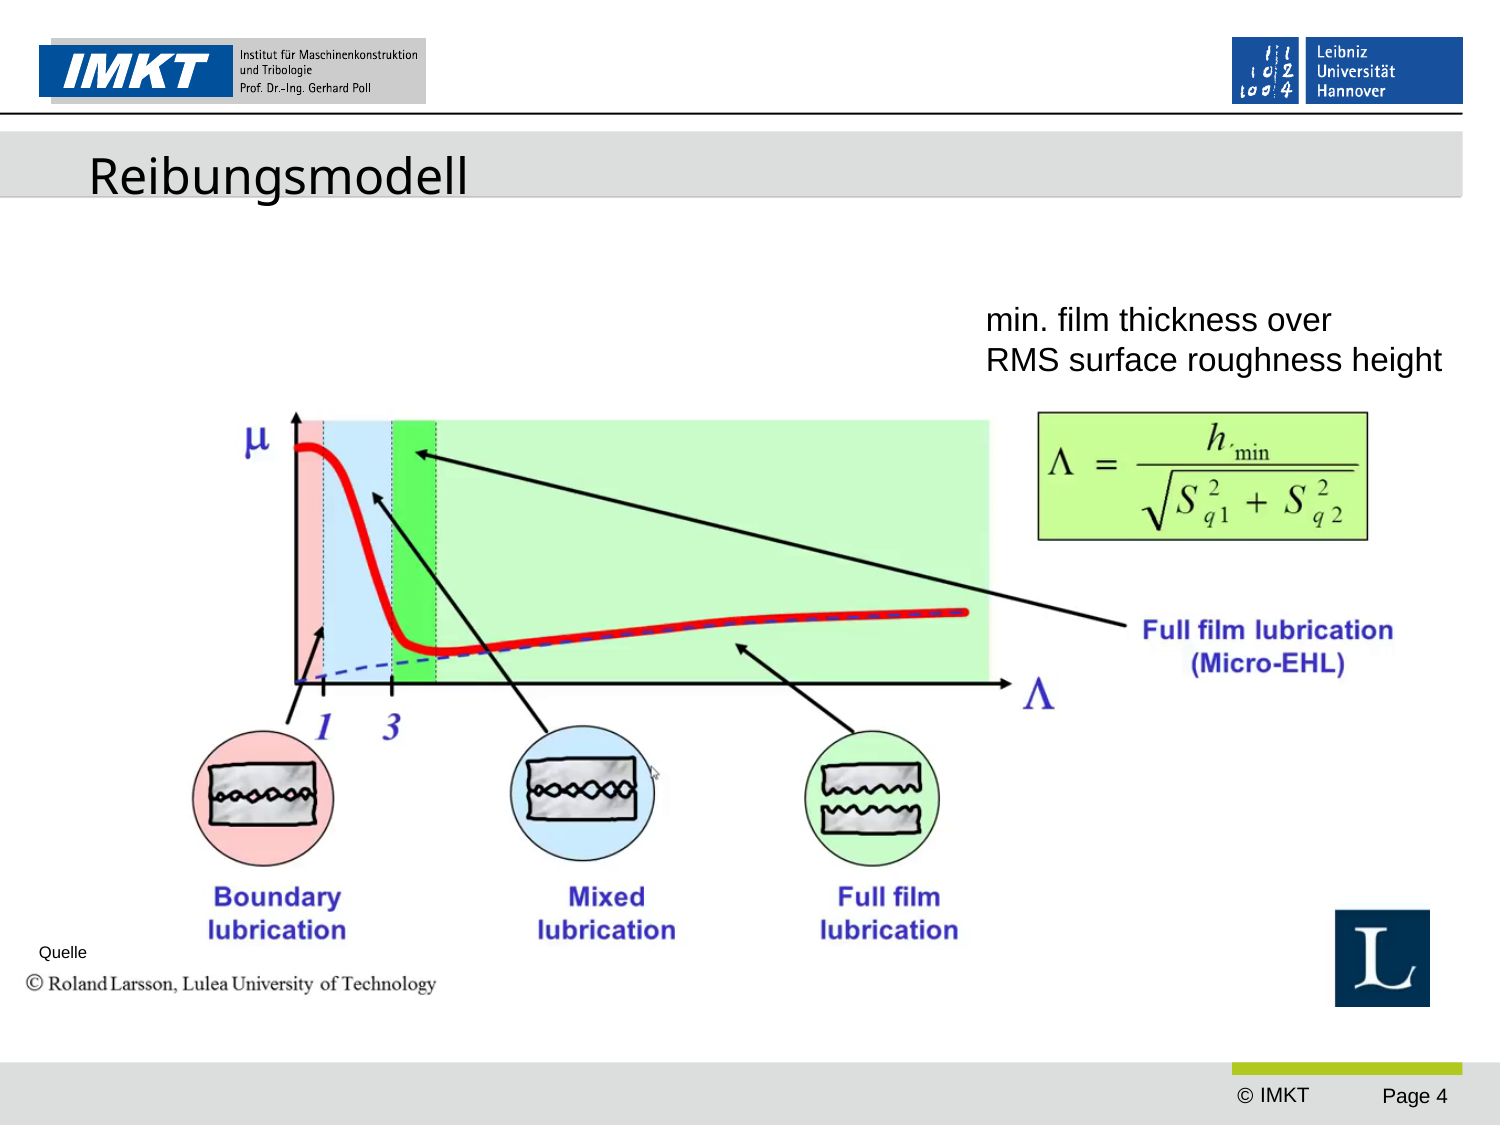

# Reibungsmodell
min. film thickness over
RMS surface roughness height
Quelle